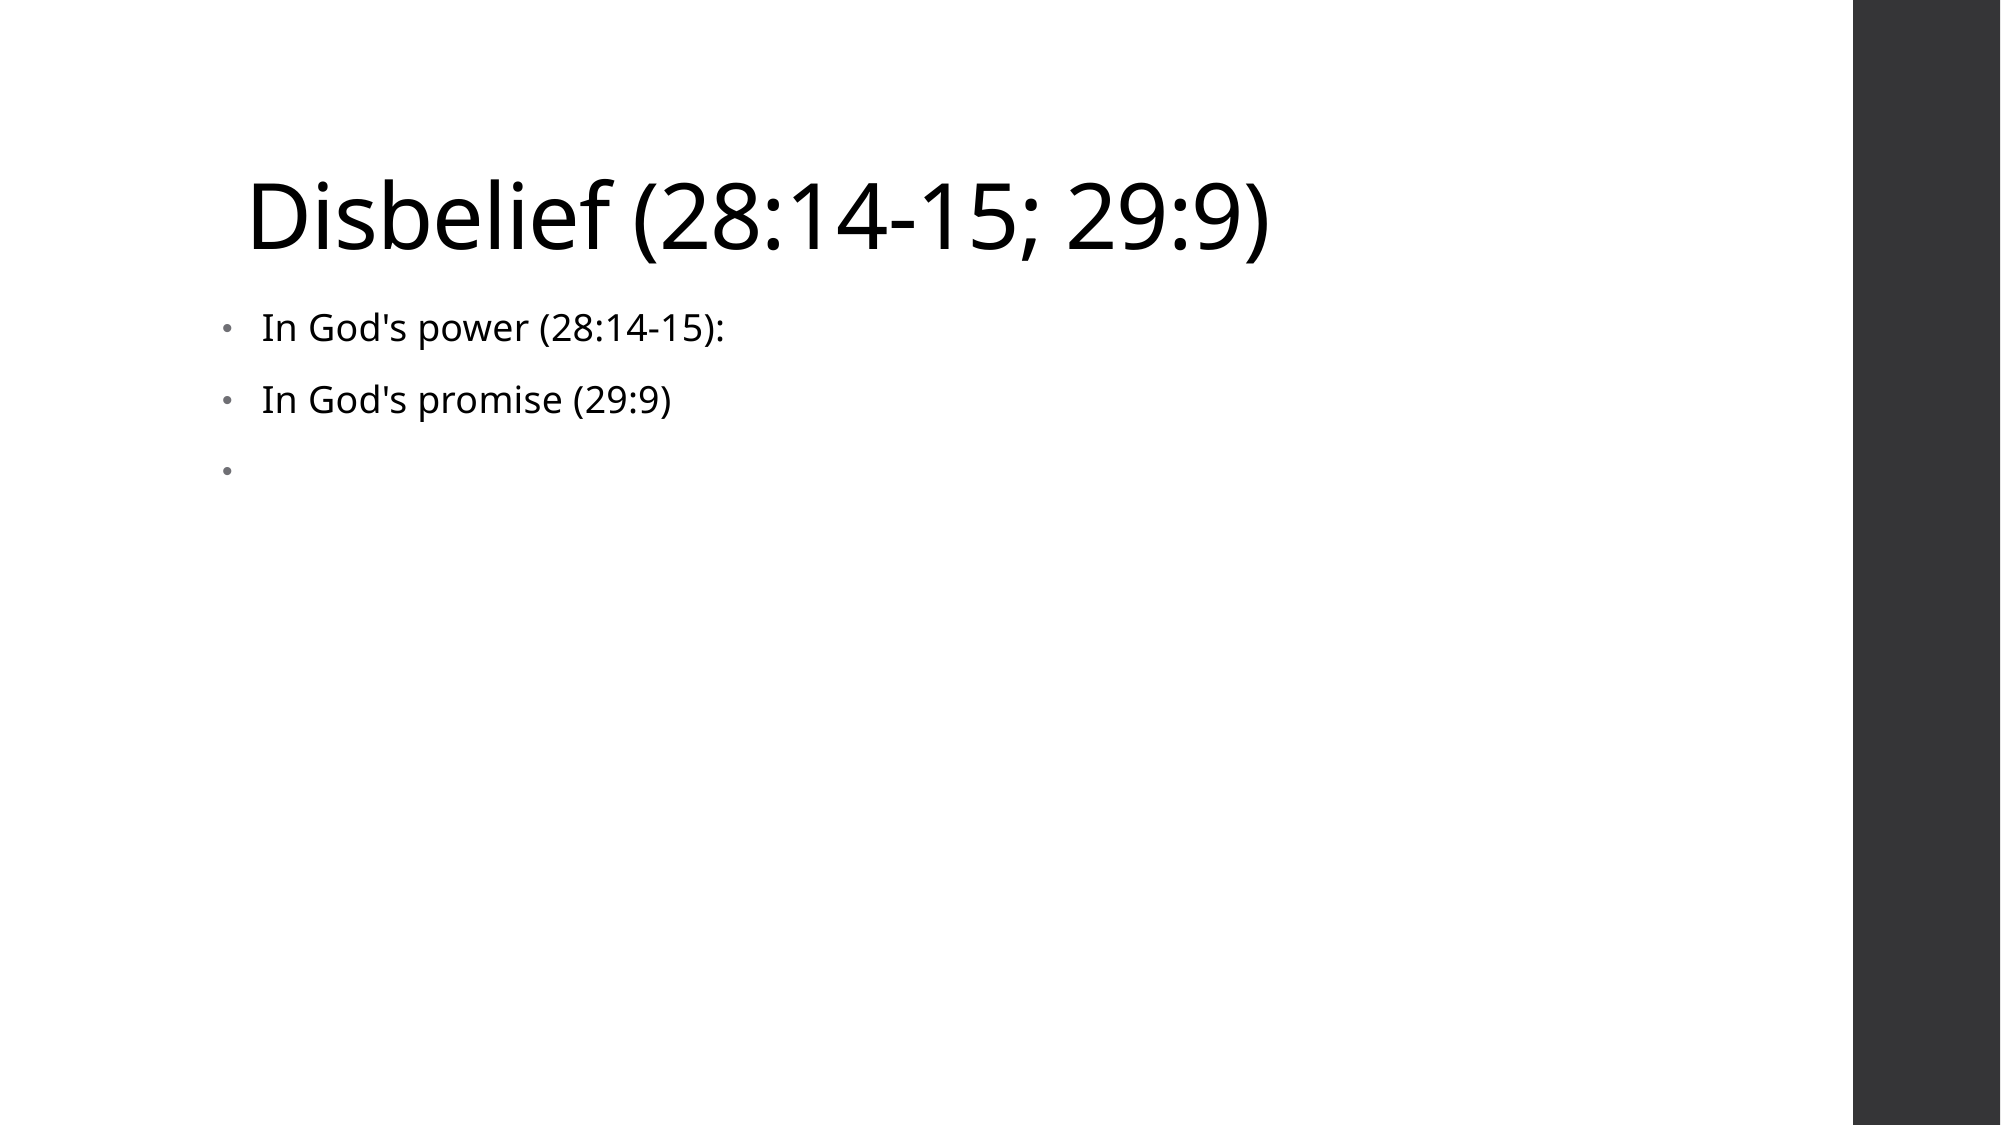

# Disbelief (28:14-15; 29:9)
 In God's power (28:14-15):
 In God's promise (29:9)